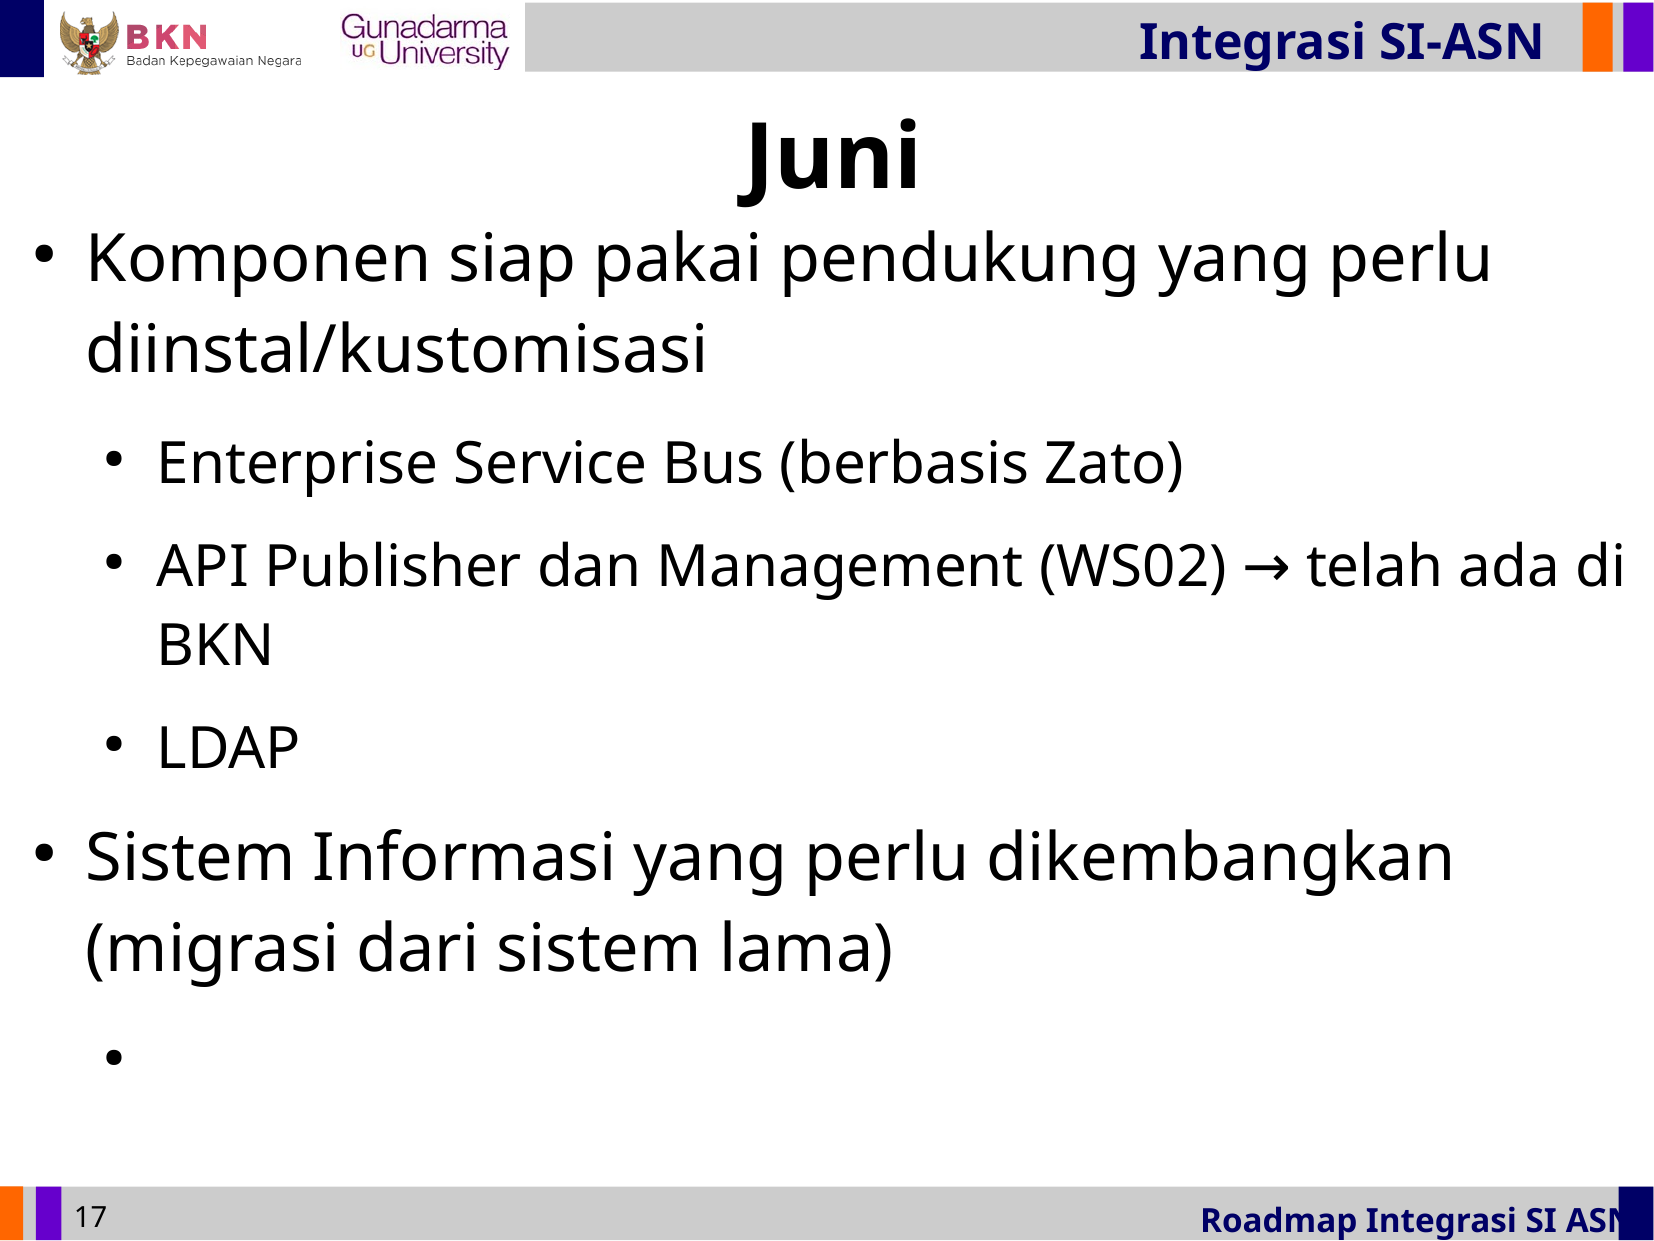

# Juni
Komponen siap pakai pendukung yang perlu diinstal/kustomisasi
Enterprise Service Bus (berbasis Zato)
API Publisher dan Management (WS02) → telah ada di BKN
LDAP
Sistem Informasi yang perlu dikembangkan (migrasi dari sistem lama)